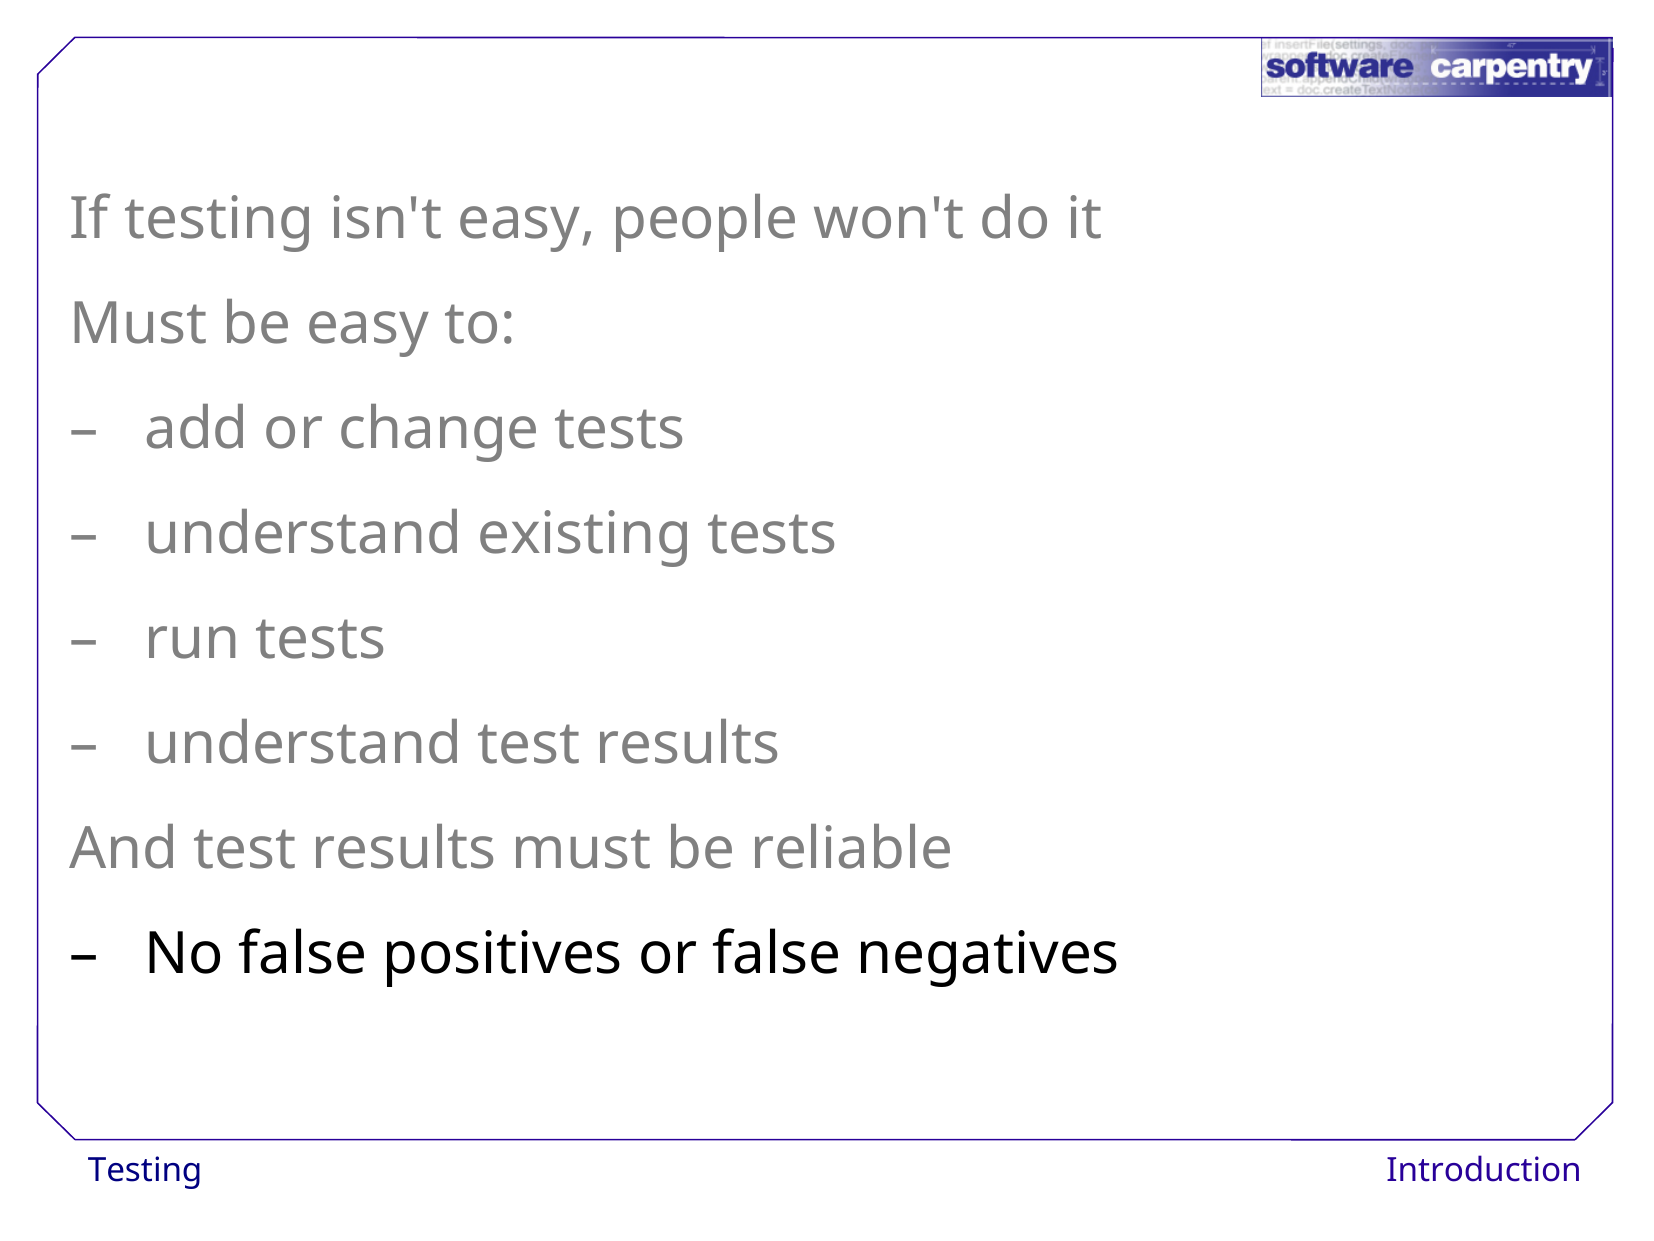

If testing isn't easy, people won't do it
Must be easy to:
–	add or change tests
–	understand existing tests
–	run tests
–	understand test results
And test results must be reliable
–	No false positives or false negatives